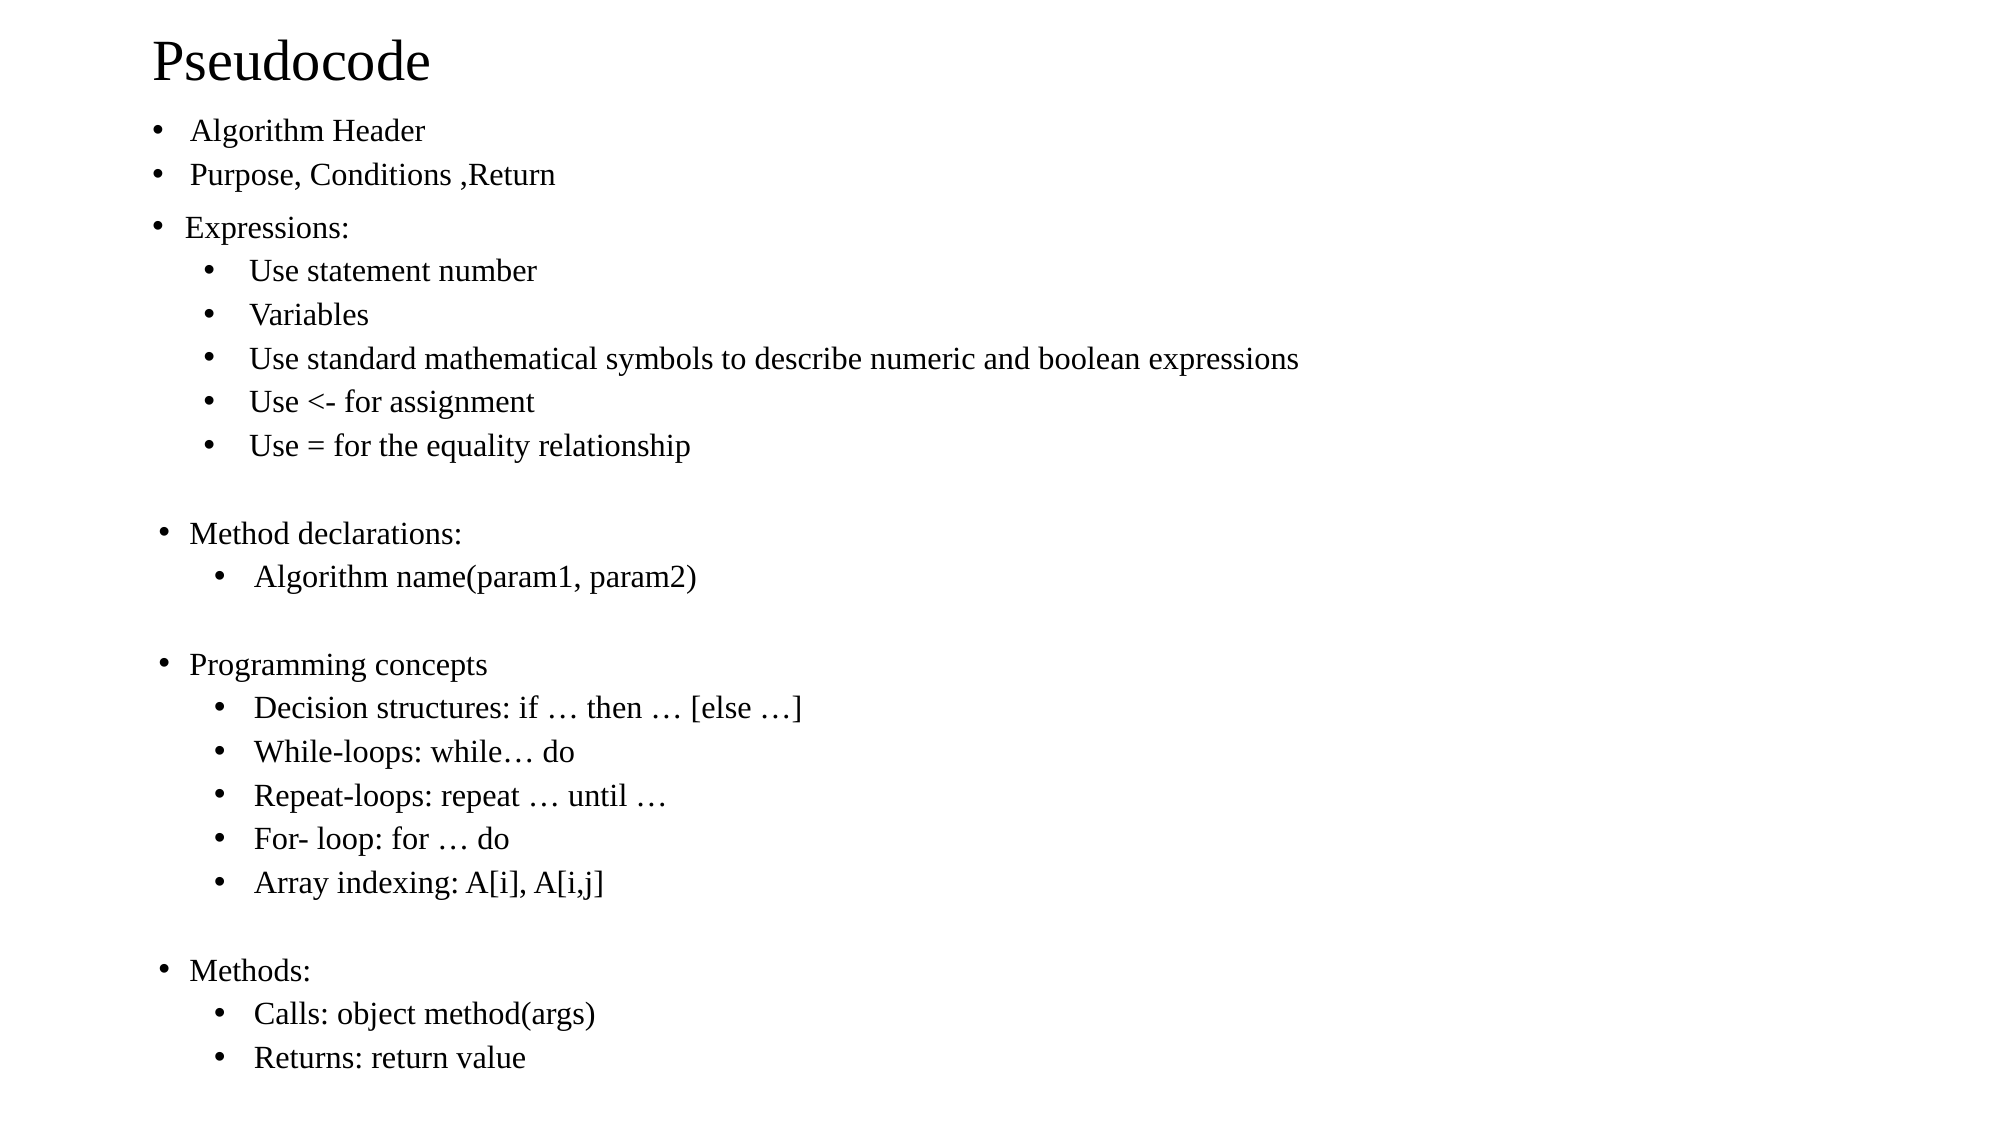

# Pseudocode
Algorithm Header
Purpose, Conditions ,Return
Expressions:
Use statement number
Variables
Use standard mathematical symbols to describe numeric and boolean expressions
Use <- for assignment
Use = for the equality relationship
Method declarations:
Algorithm name(param1, param2)
Programming concepts
Decision structures: if … then … [else …]
While-loops: while… do
Repeat-loops: repeat … until …
For- loop: for … do
Array indexing: A[i], A[i,j]
Methods:
Calls: object method(args)
Returns: return value